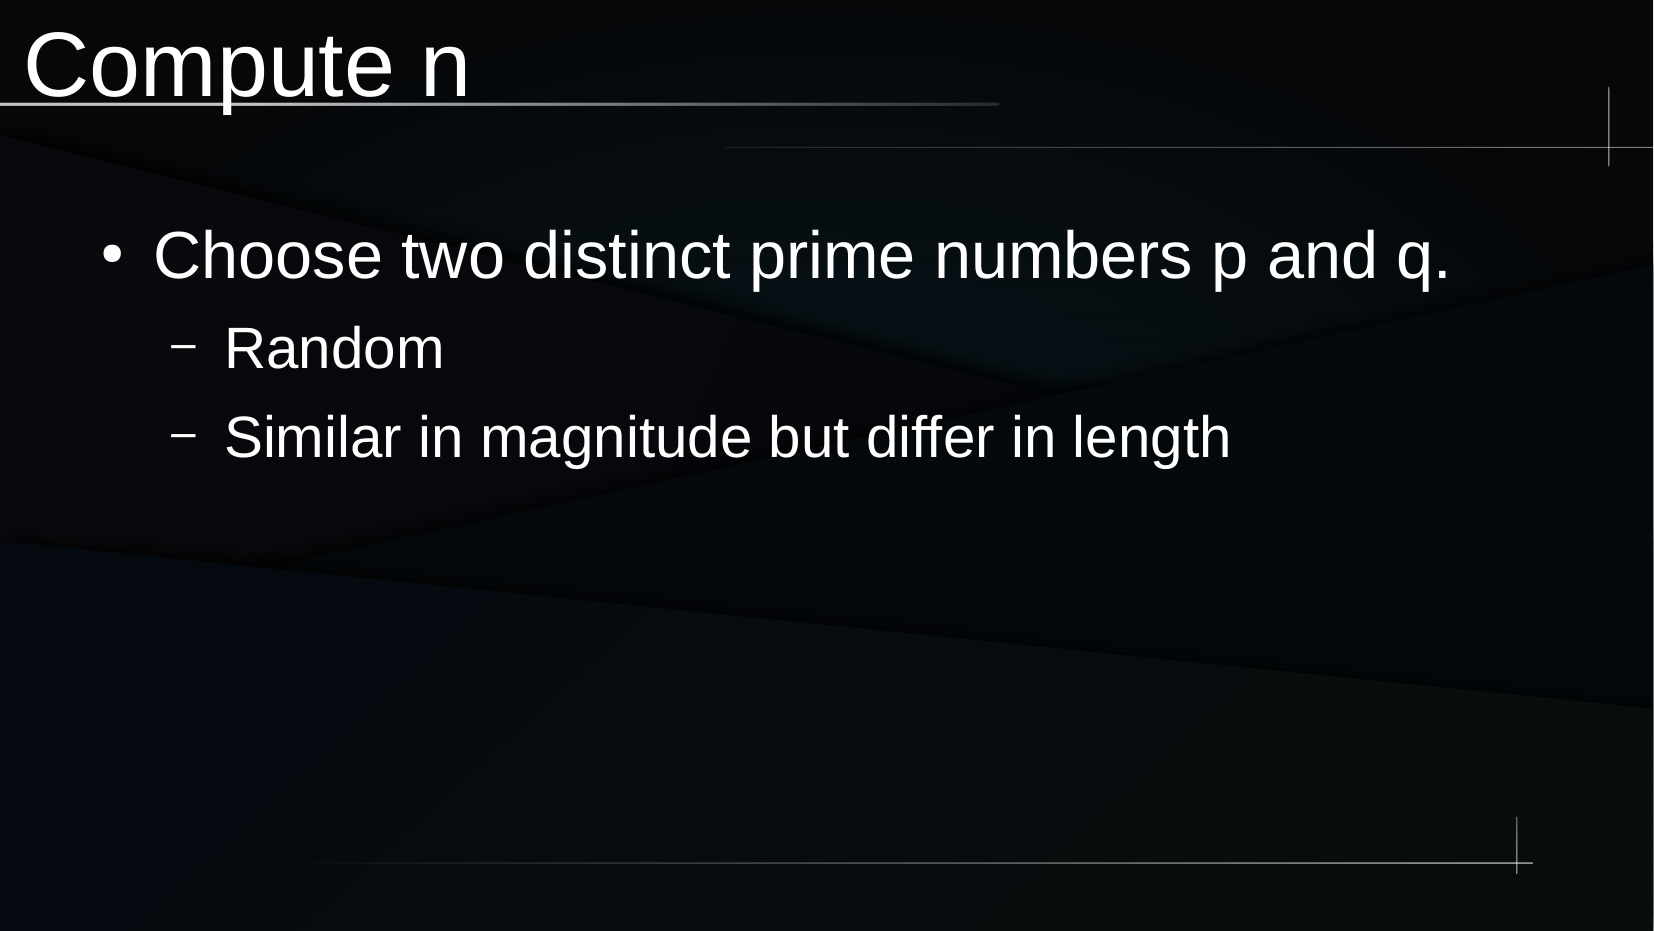

# Compute n
Choose two distinct prime numbers p and q.
Random
Similar in magnitude but differ in length